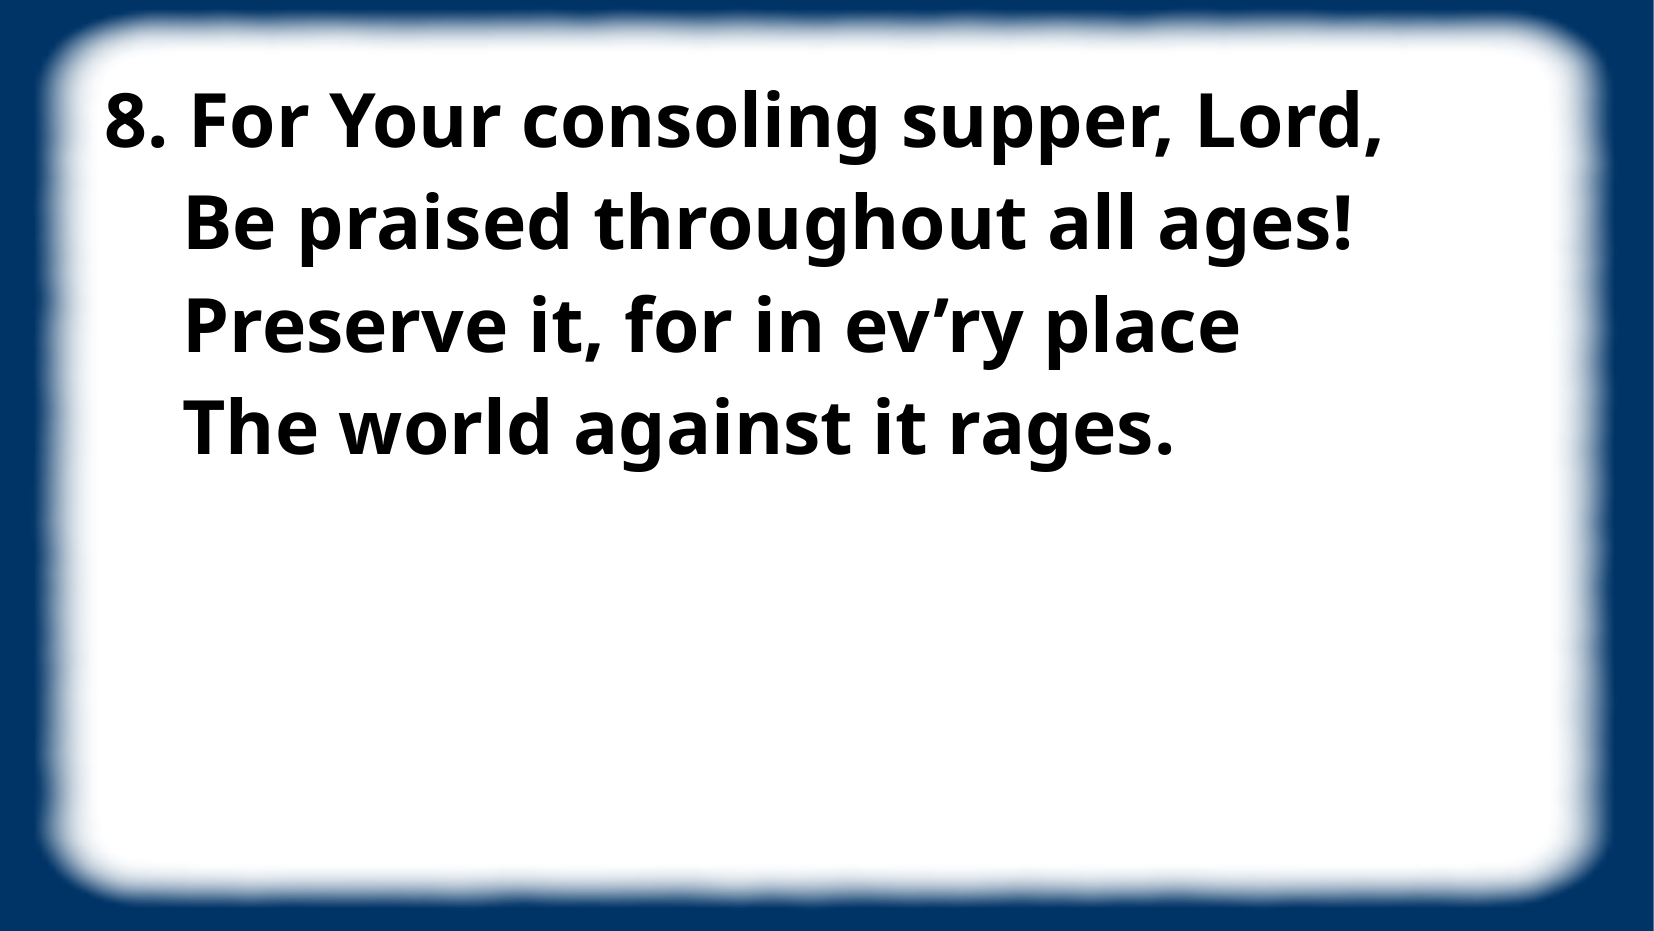

8. For Your consoling supper, Lord,
 Be praised throughout all ages!
 Preserve it, for in ev’ry place
 The world against it rages.